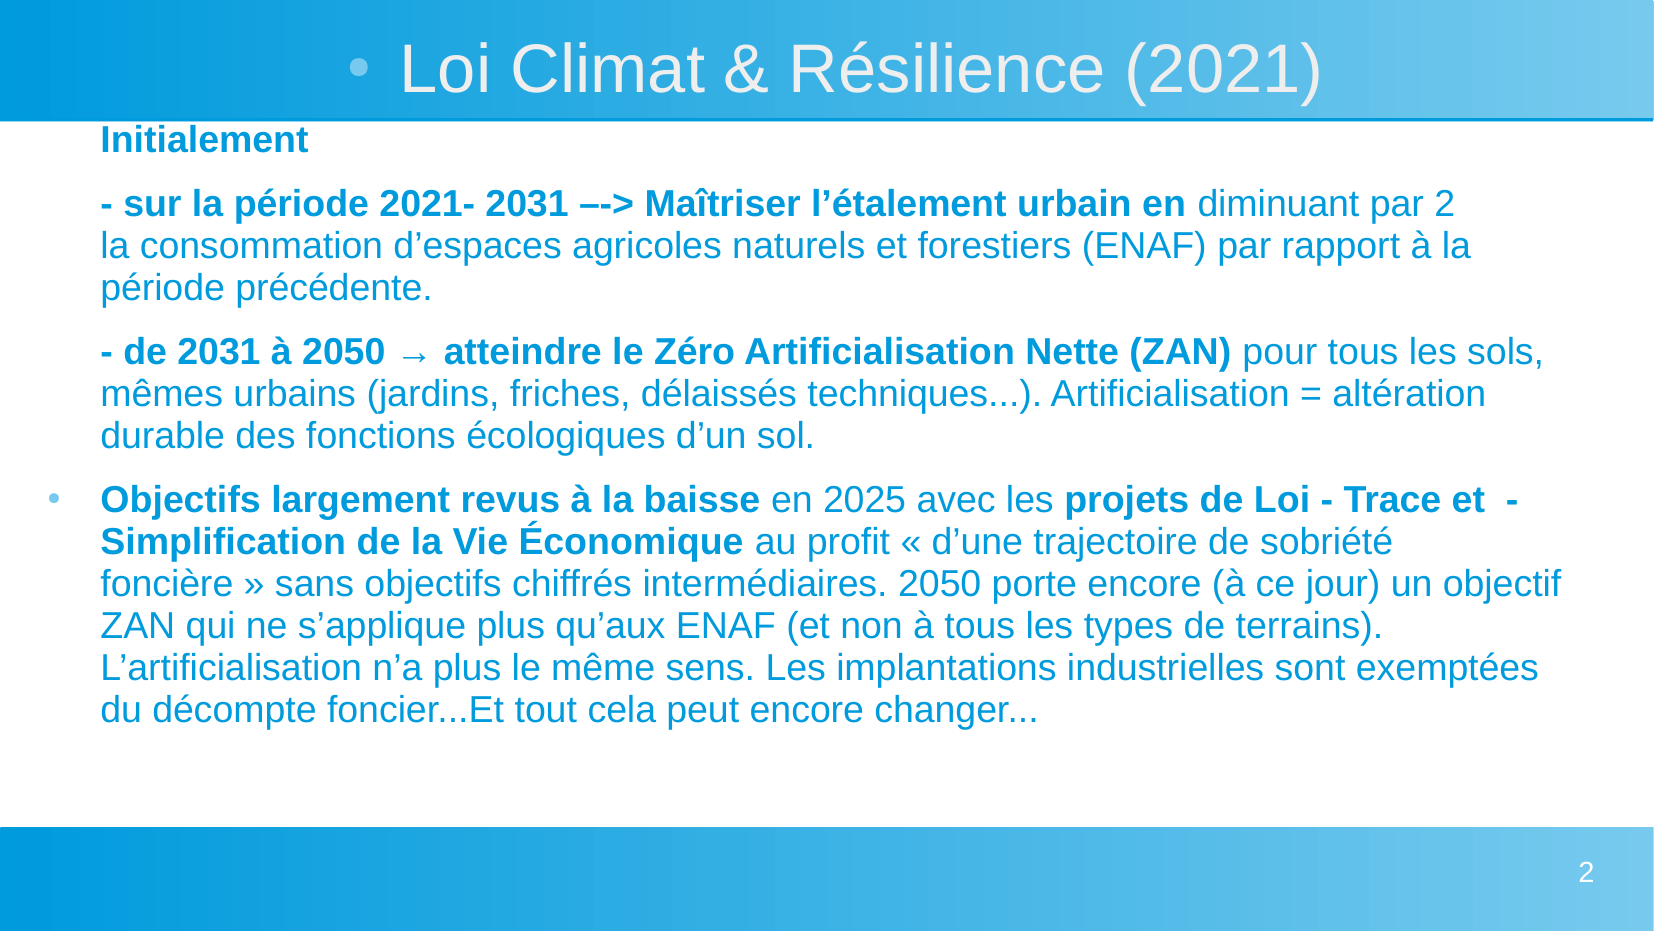

# Loi Climat & Résilience (2021)
Initialement
- sur la période 2021- 2031 –-> Maîtriser l’étalement urbain en diminuant par 2 la consommation d’espaces agricoles naturels et forestiers (ENAF) par rapport à la période précédente.
- de 2031 à 2050 → atteindre le Zéro Artificialisation Nette (ZAN) pour tous les sols, mêmes urbains (jardins, friches, délaissés techniques...). Artificialisation = altération durable des fonctions écologiques d’un sol.
Objectifs largement revus à la baisse en 2025 avec les projets de Loi - Trace et - Simplification de la Vie Économique au profit « d’une trajectoire de sobriété foncière » sans objectifs chiffrés intermédiaires. 2050 porte encore (à ce jour) un objectif ZAN qui ne s’applique plus qu’aux ENAF (et non à tous les types de terrains). L’artificialisation n’a plus le même sens. Les implantations industrielles sont exemptées du décompte foncier...Et tout cela peut encore changer...
2